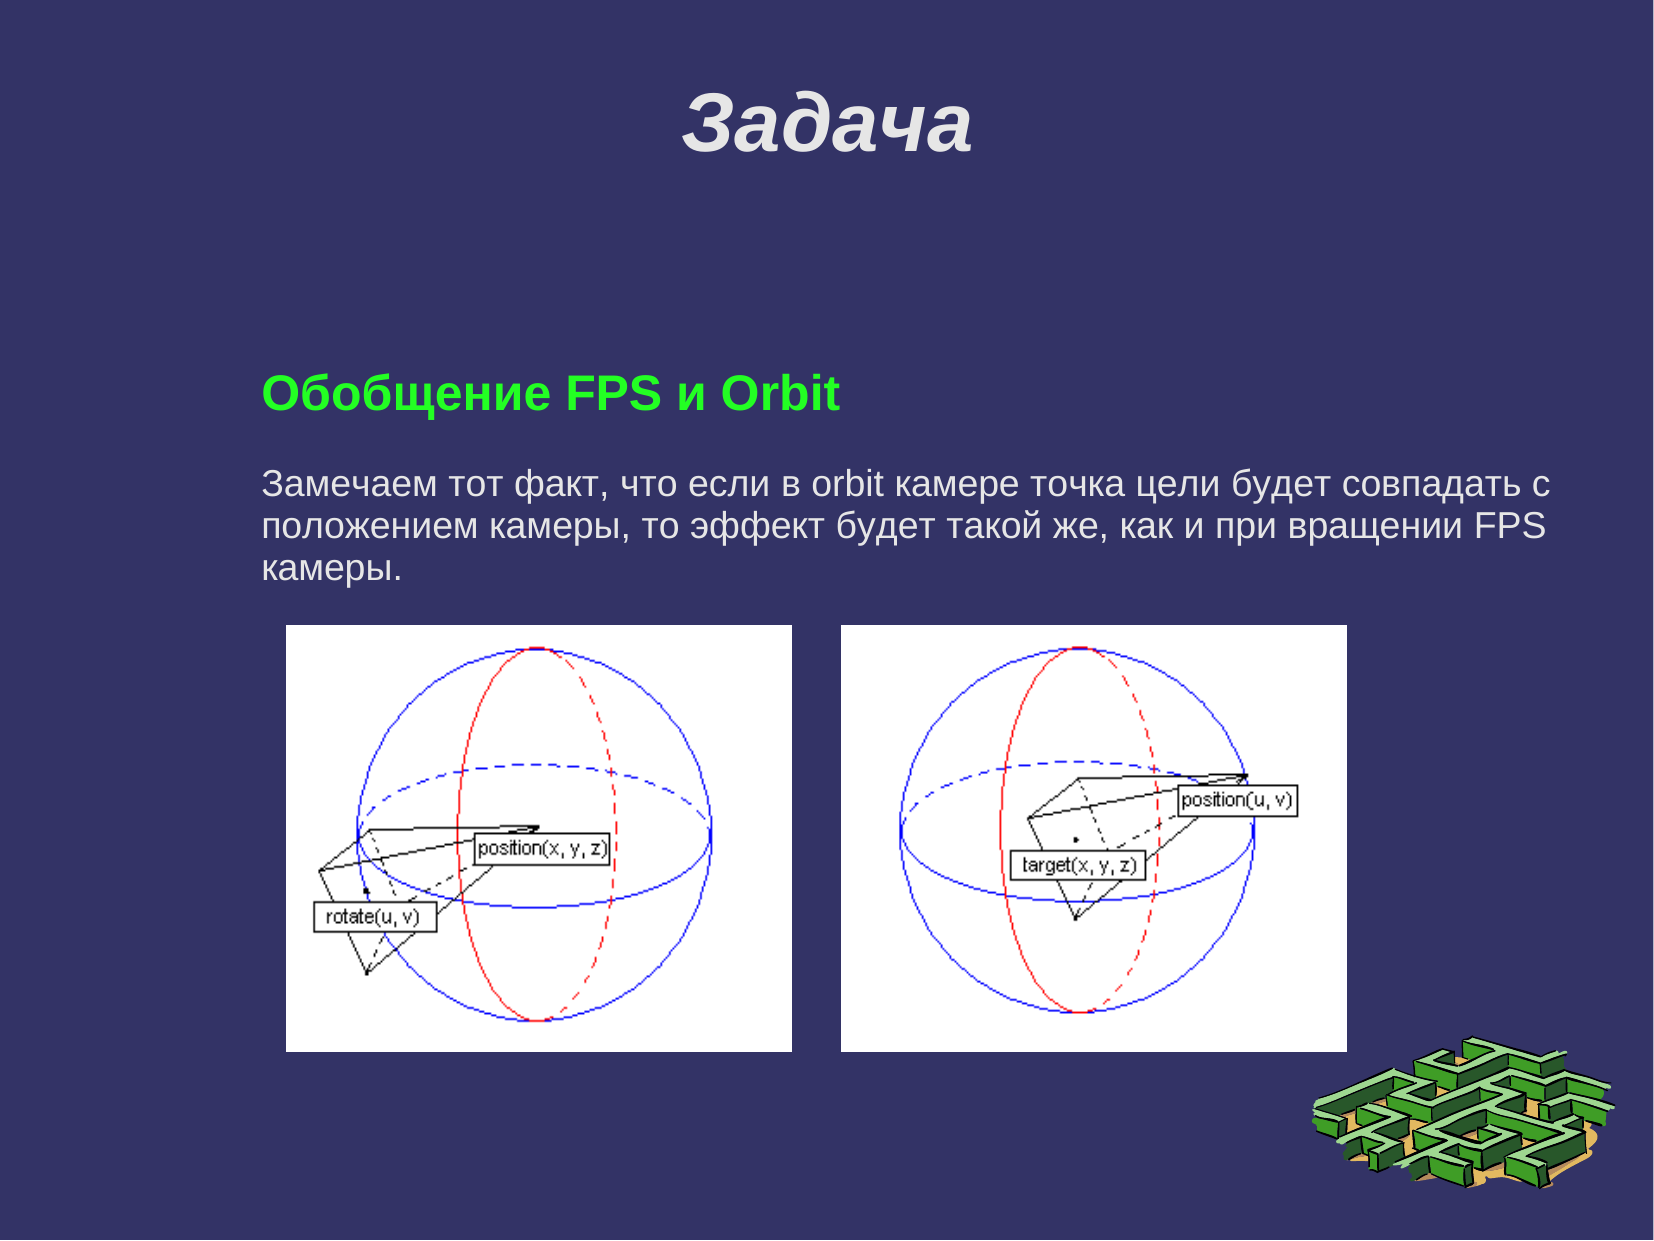

# Задача
Обобщение FPS и Orbit
Замечаем тот факт, что если в orbit камере точка цели будет совпадать с положением камеры, то эффект будет такой же, как и при вращении FPS камеры.